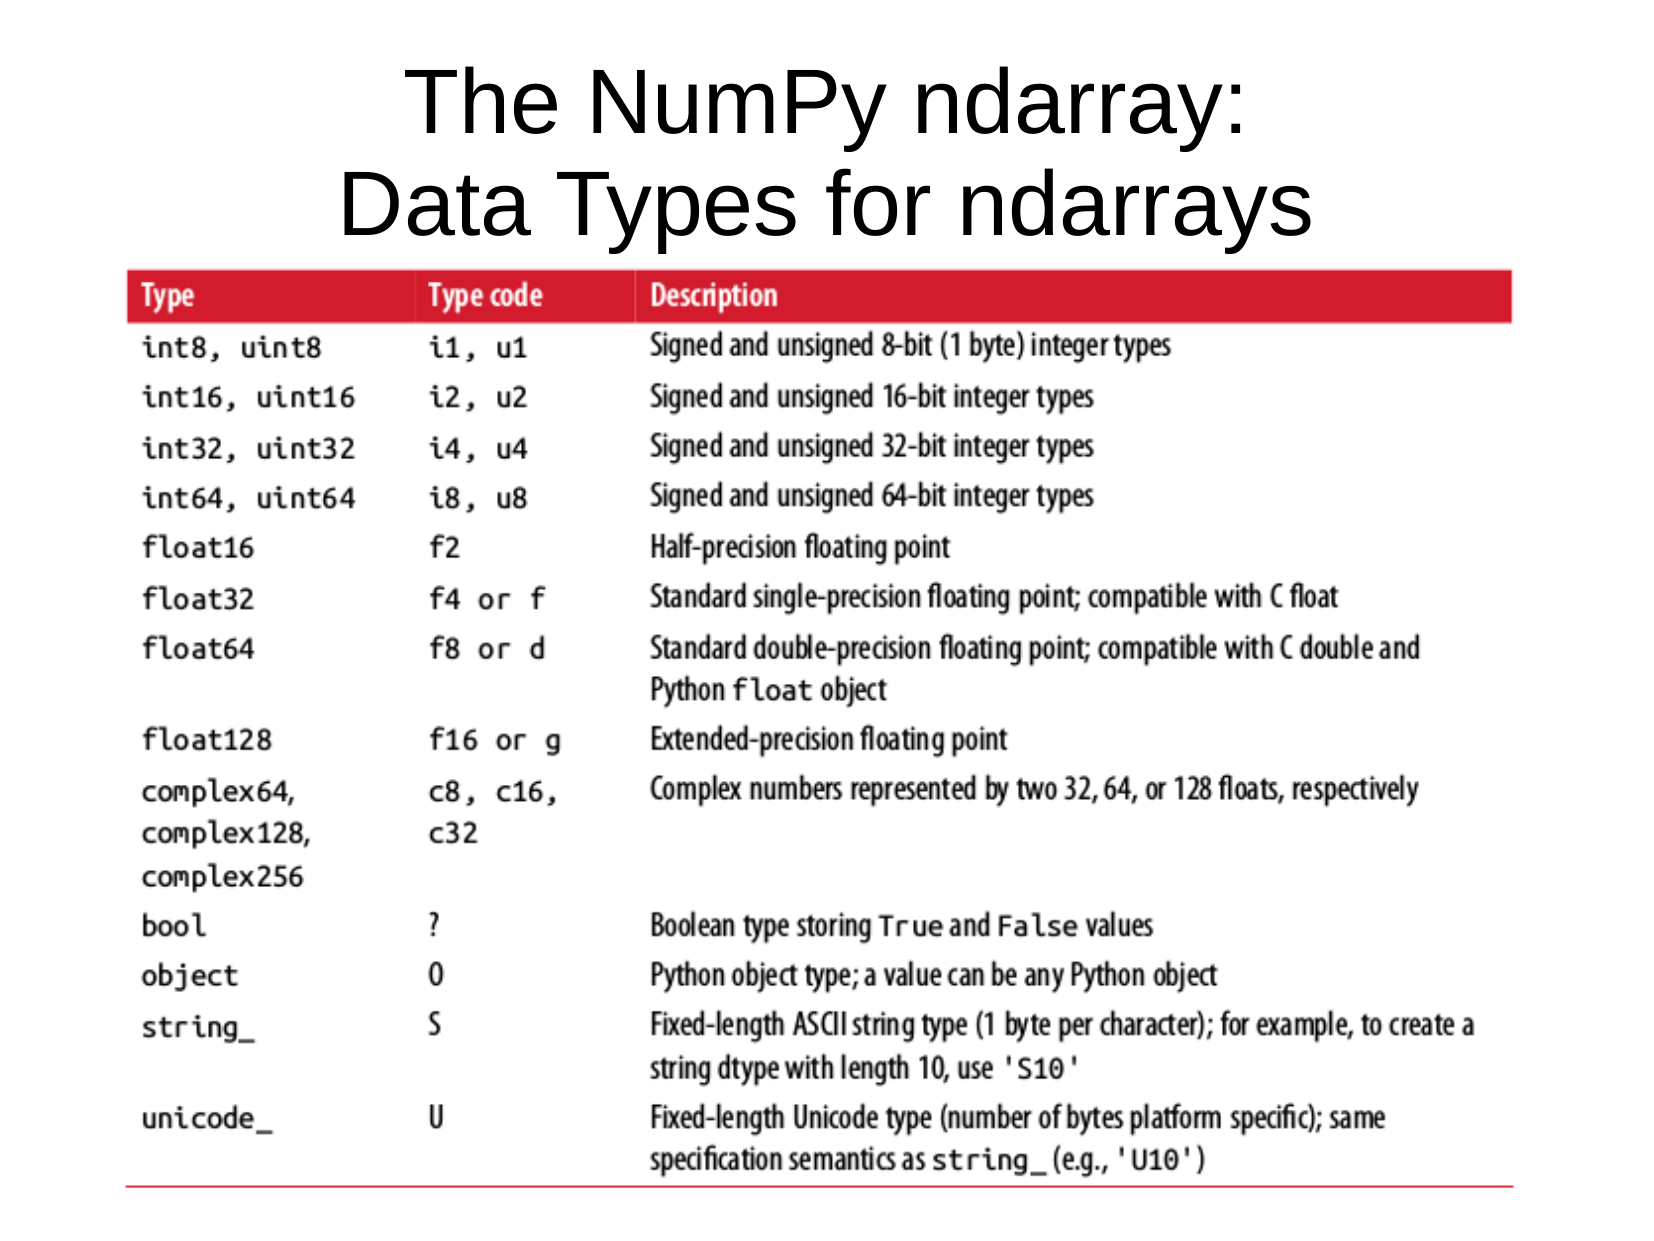

# The NumPy ndarray: Data Types for ndarrays